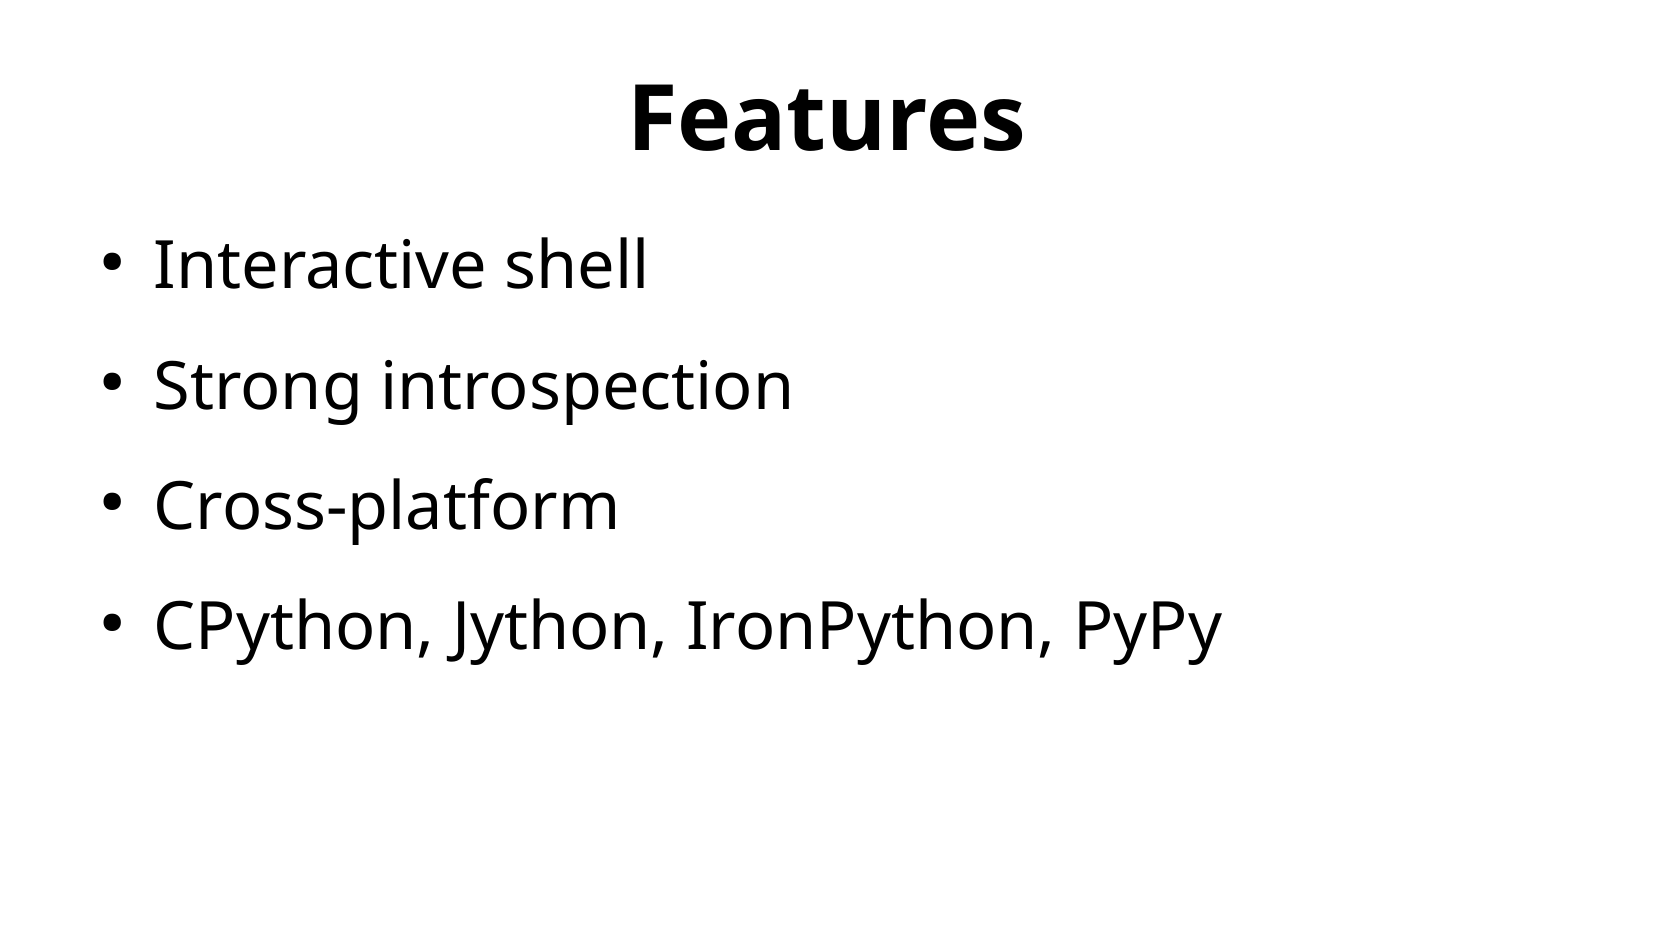

# Features
Interactive shell
Strong introspection
Cross-platform
CPython, Jython, IronPython, PyPy